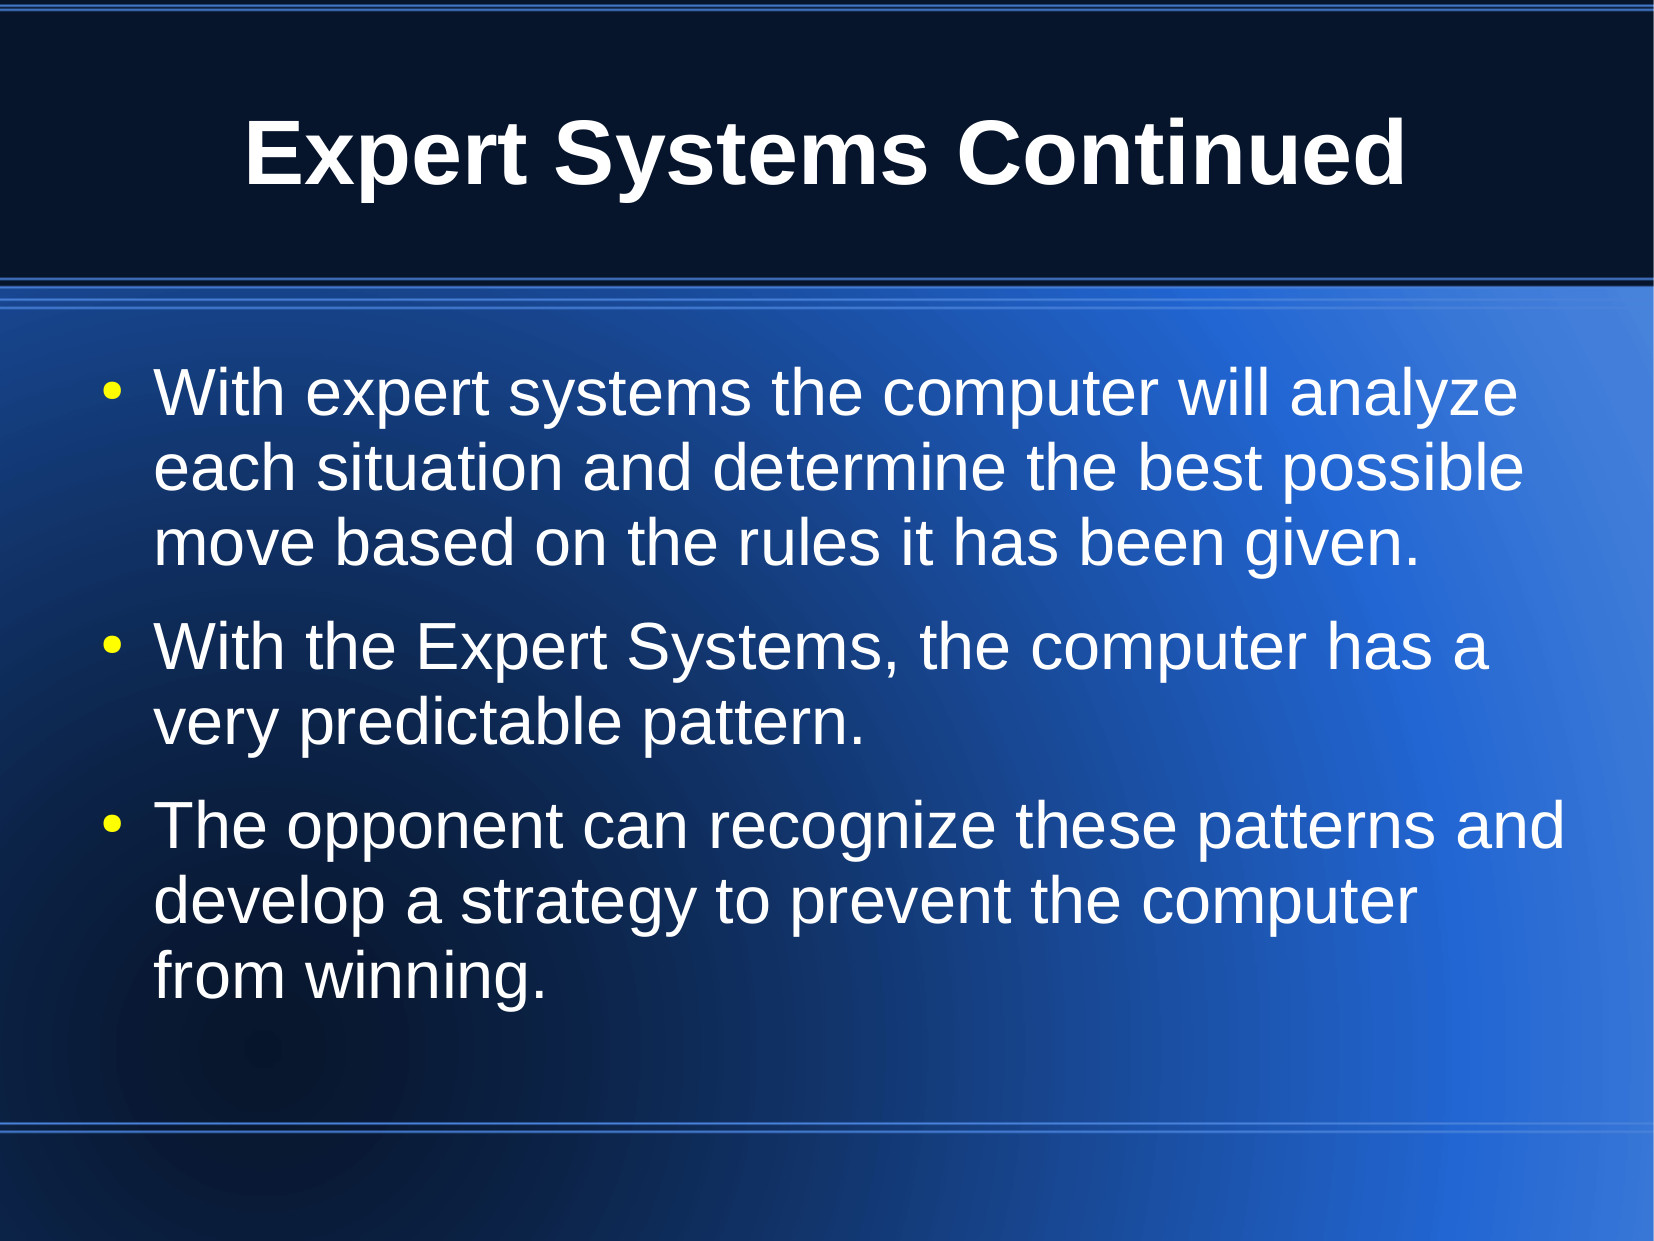

# Expert Systems Continued
With expert systems the computer will analyze each situation and determine the best possible move based on the rules it has been given.
With the Expert Systems, the computer has a very predictable pattern.
The opponent can recognize these patterns and develop a strategy to prevent the computer from winning.